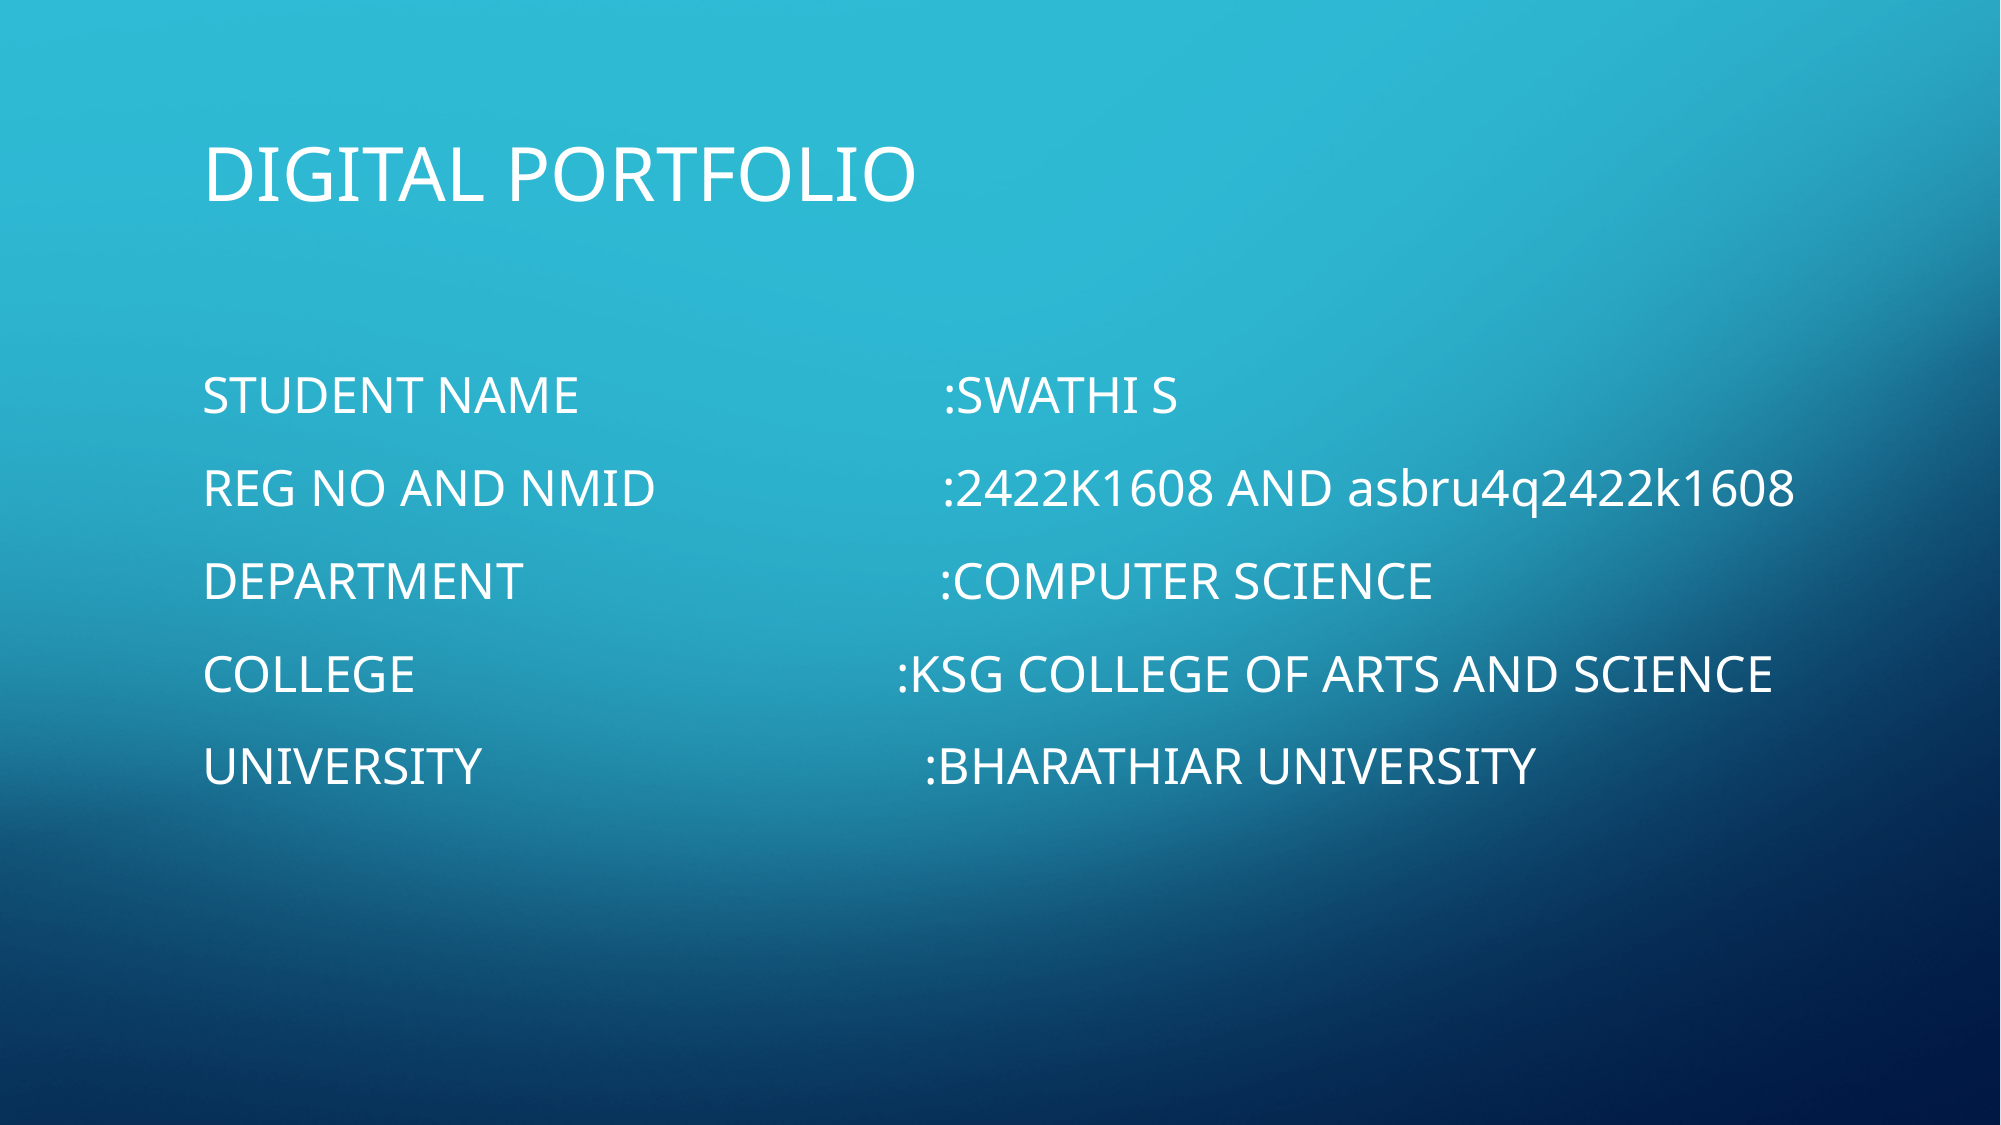

# DIGITAL PORTFOLIO
STUDENT NAME :SWATHI S
REG NO AND NMID :2422K1608 AND asbru4q2422k1608
DEPARTMENT :COMPUTER SCIENCE
COLLEGE :KSG COLLEGE OF ARTS AND SCIENCE
UNIVERSITY :BHARATHIAR UNIVERSITY